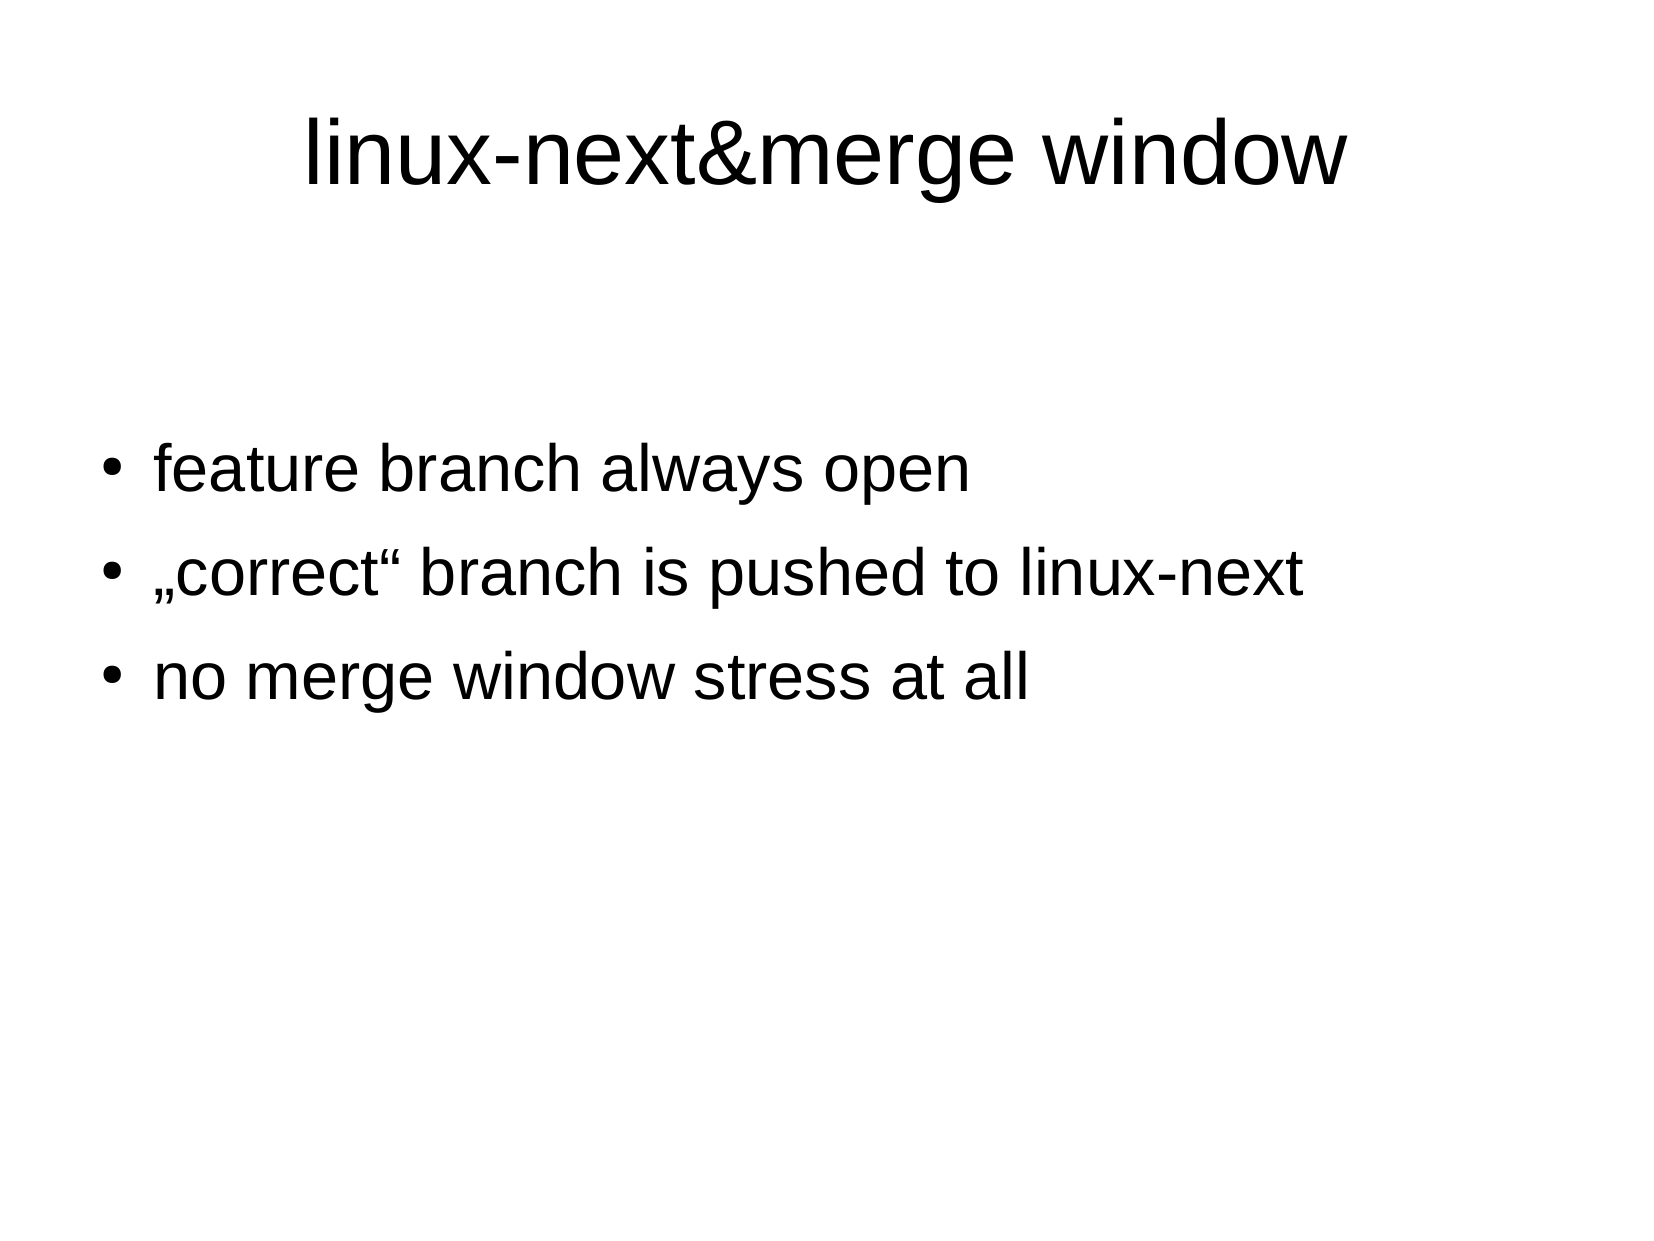

# linux-next&merge window
feature branch always open
„correct“ branch is pushed to linux-next
no merge window stress at all